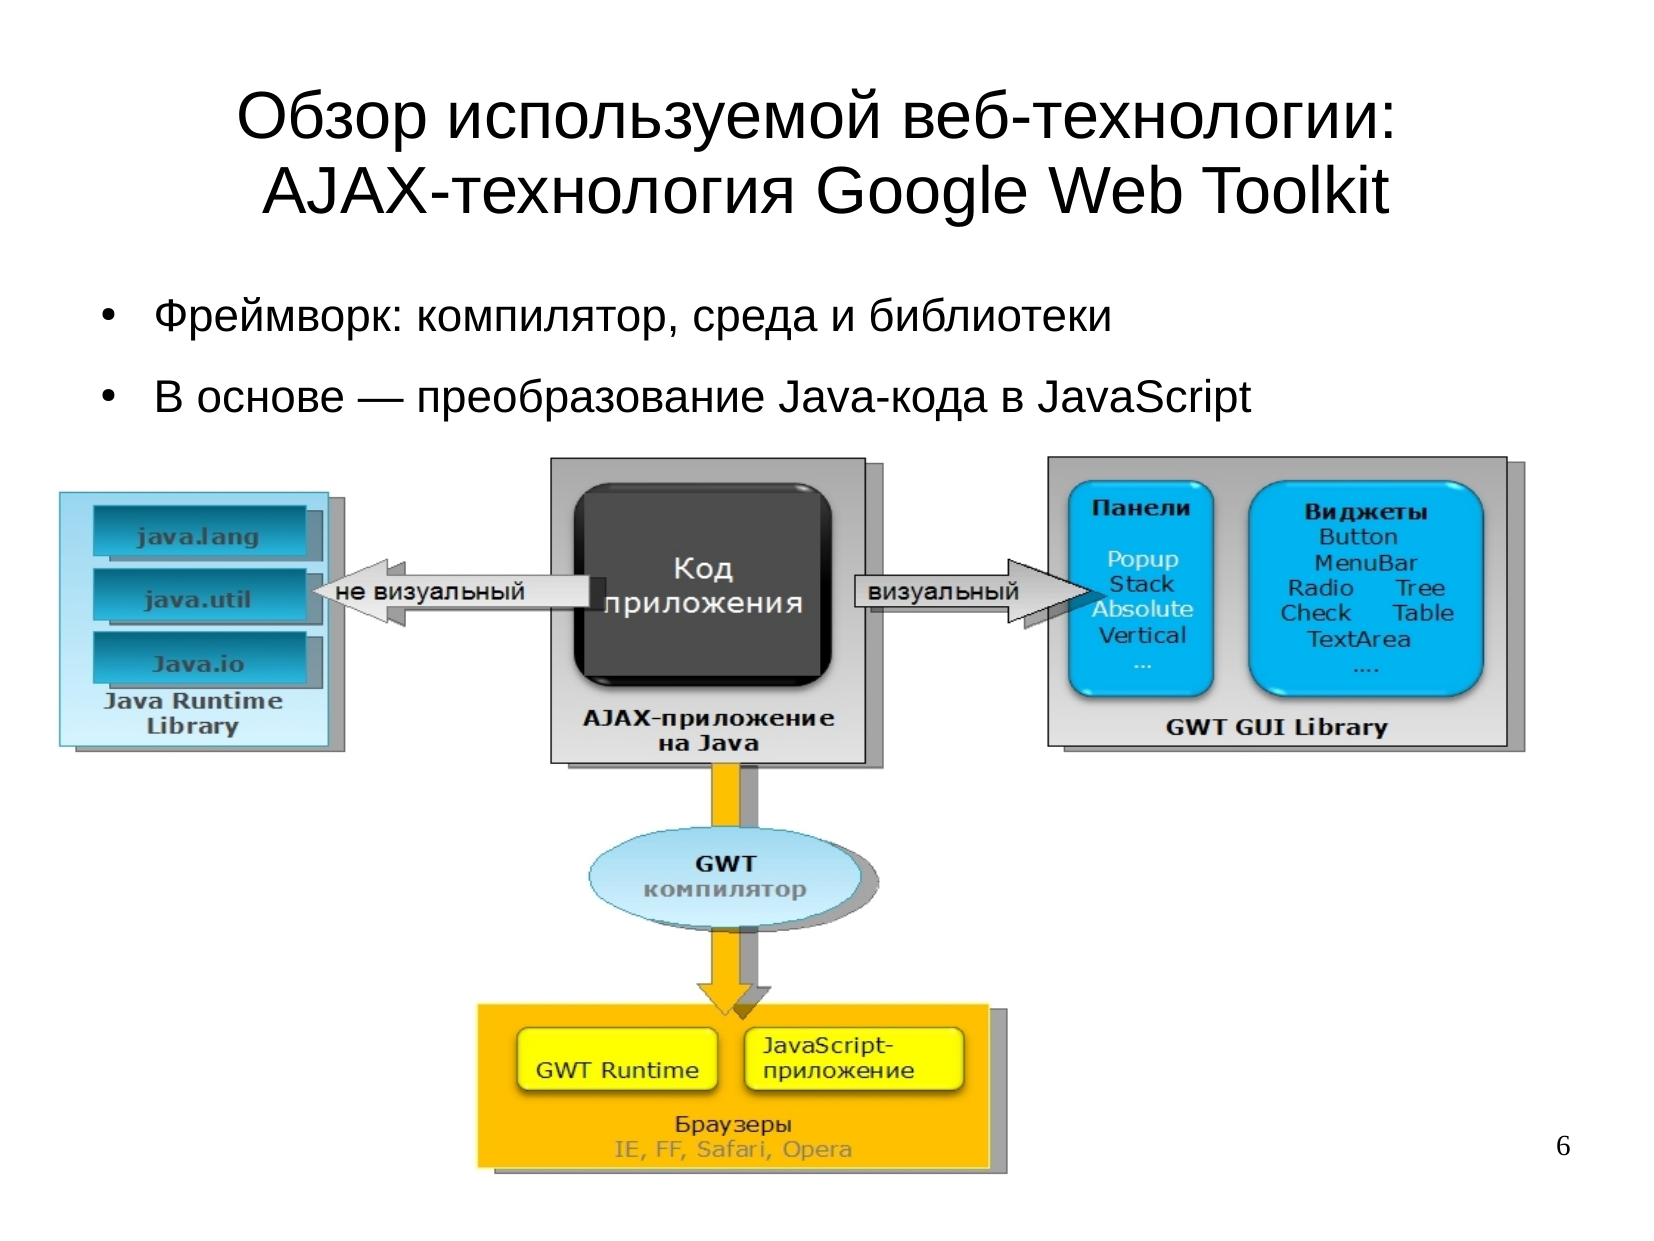

# Обзор используемой веб-технологии: AJAX-технология Google Web Toolkit
Фреймворк: компилятор, среда и библиотеки
В основе — преобразование Java-кода в JavaScript
6